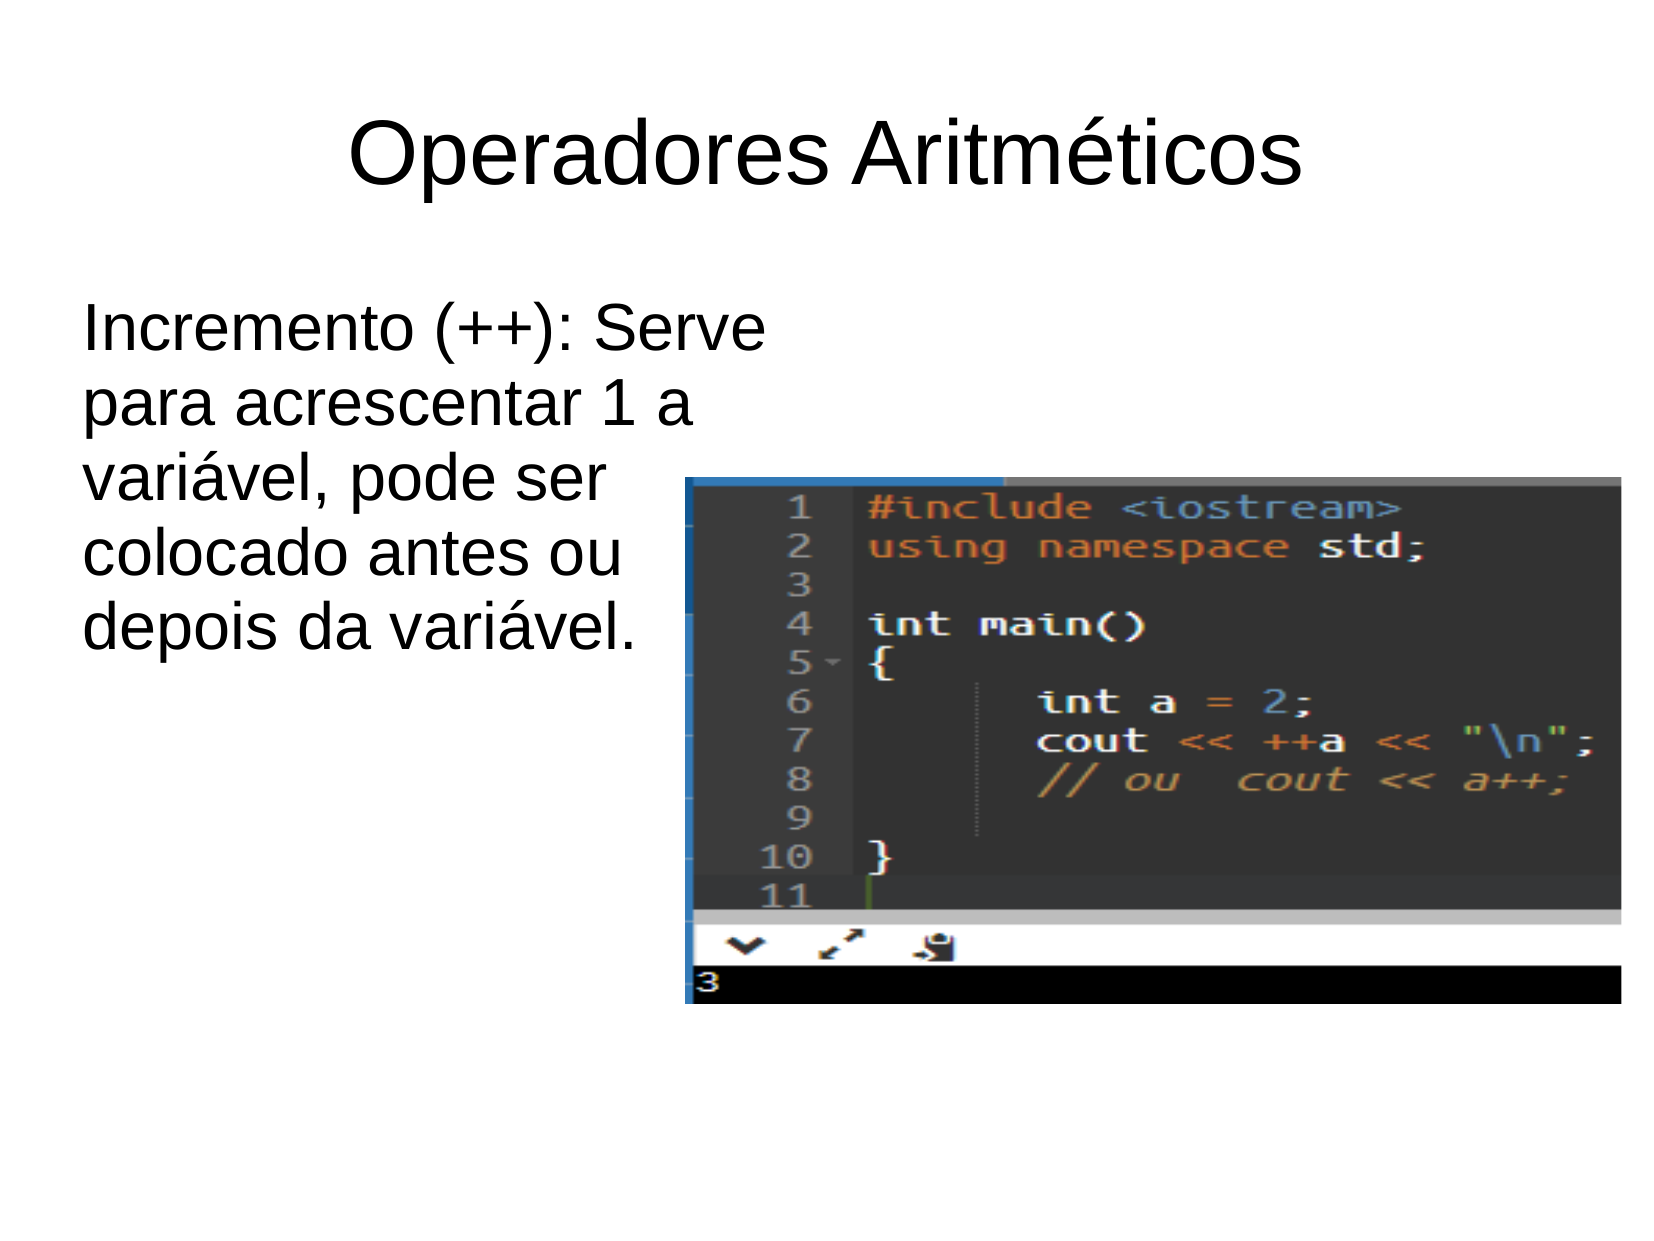

# Operadores Aritméticos
Incremento (++): Serve para acrescentar 1 a variável, pode ser colocado antes ou depois da variável.